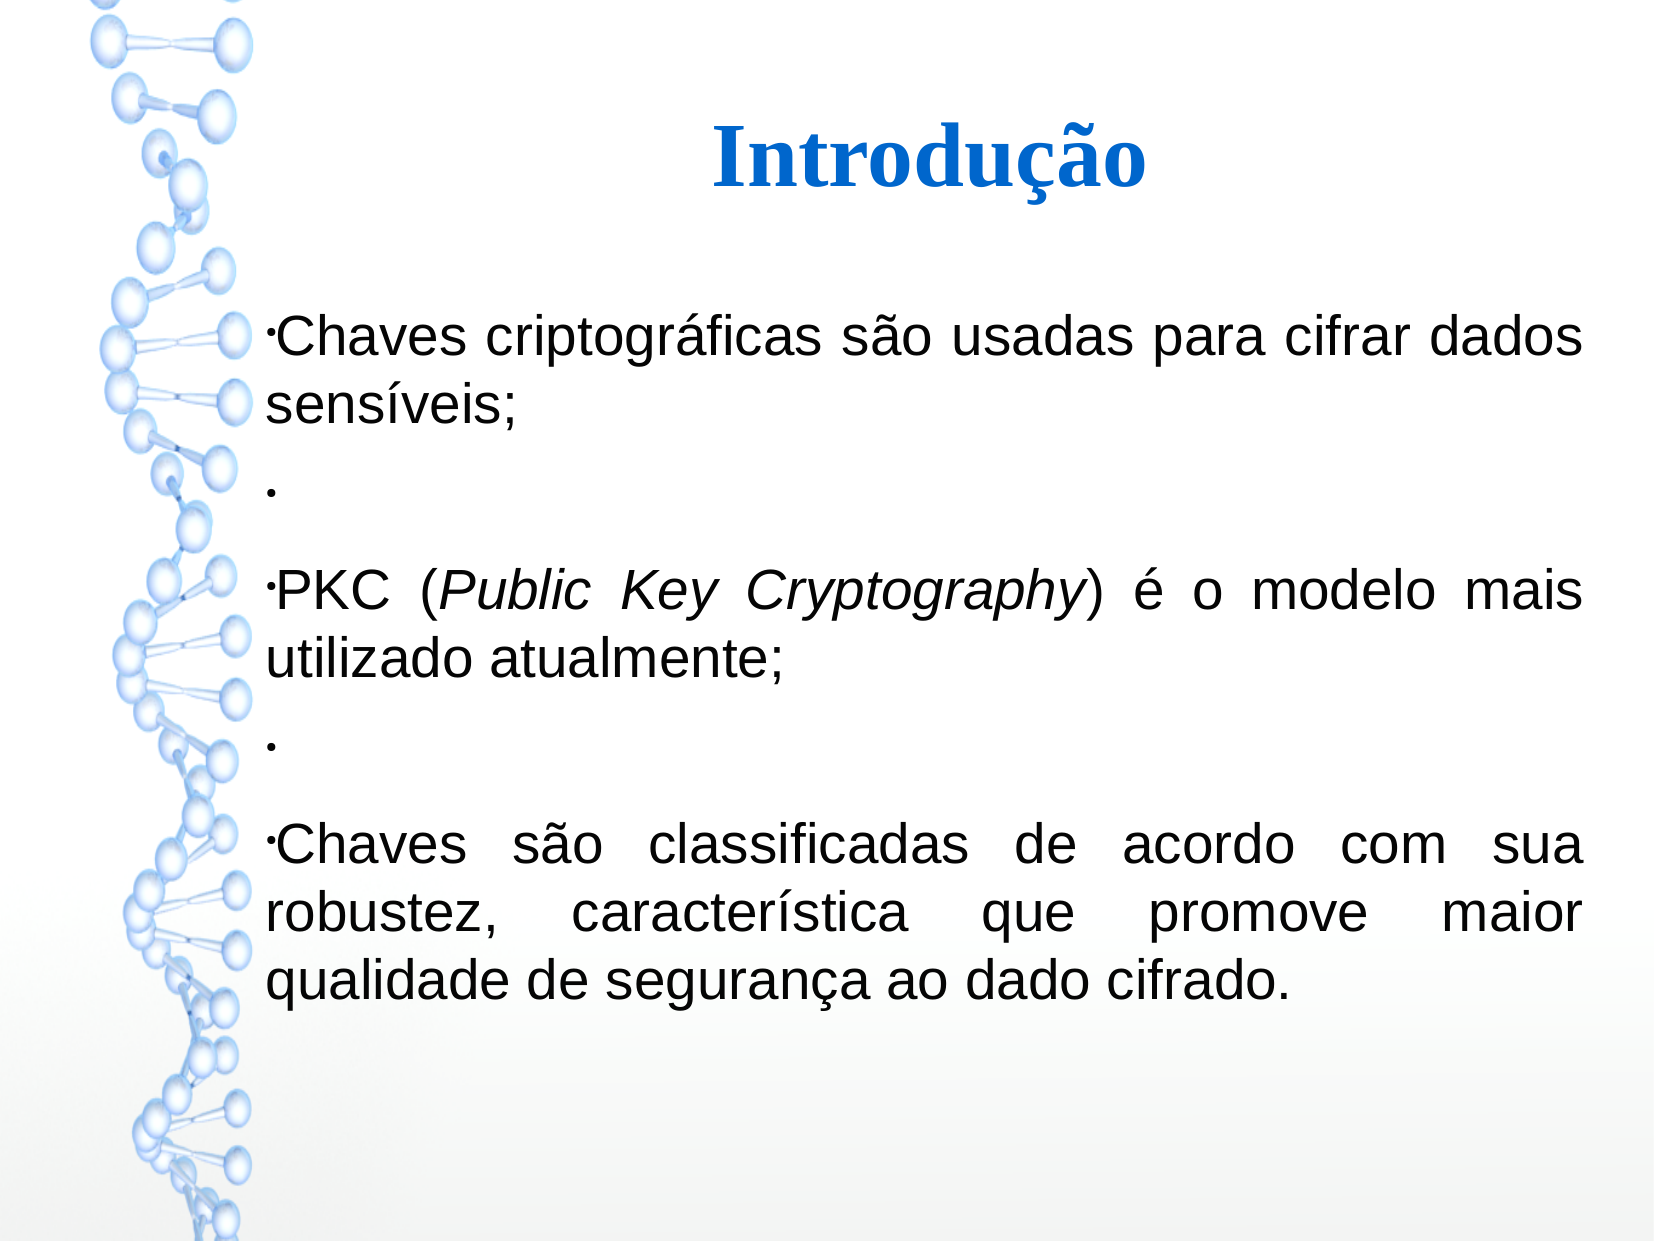

# Introdução
Chaves criptográficas são usadas para cifrar dados sensíveis;
PKC (Public Key Cryptography) é o modelo mais utilizado atualmente;
Chaves são classificadas de acordo com sua robustez, característica que promove maior qualidade de segurança ao dado cifrado.